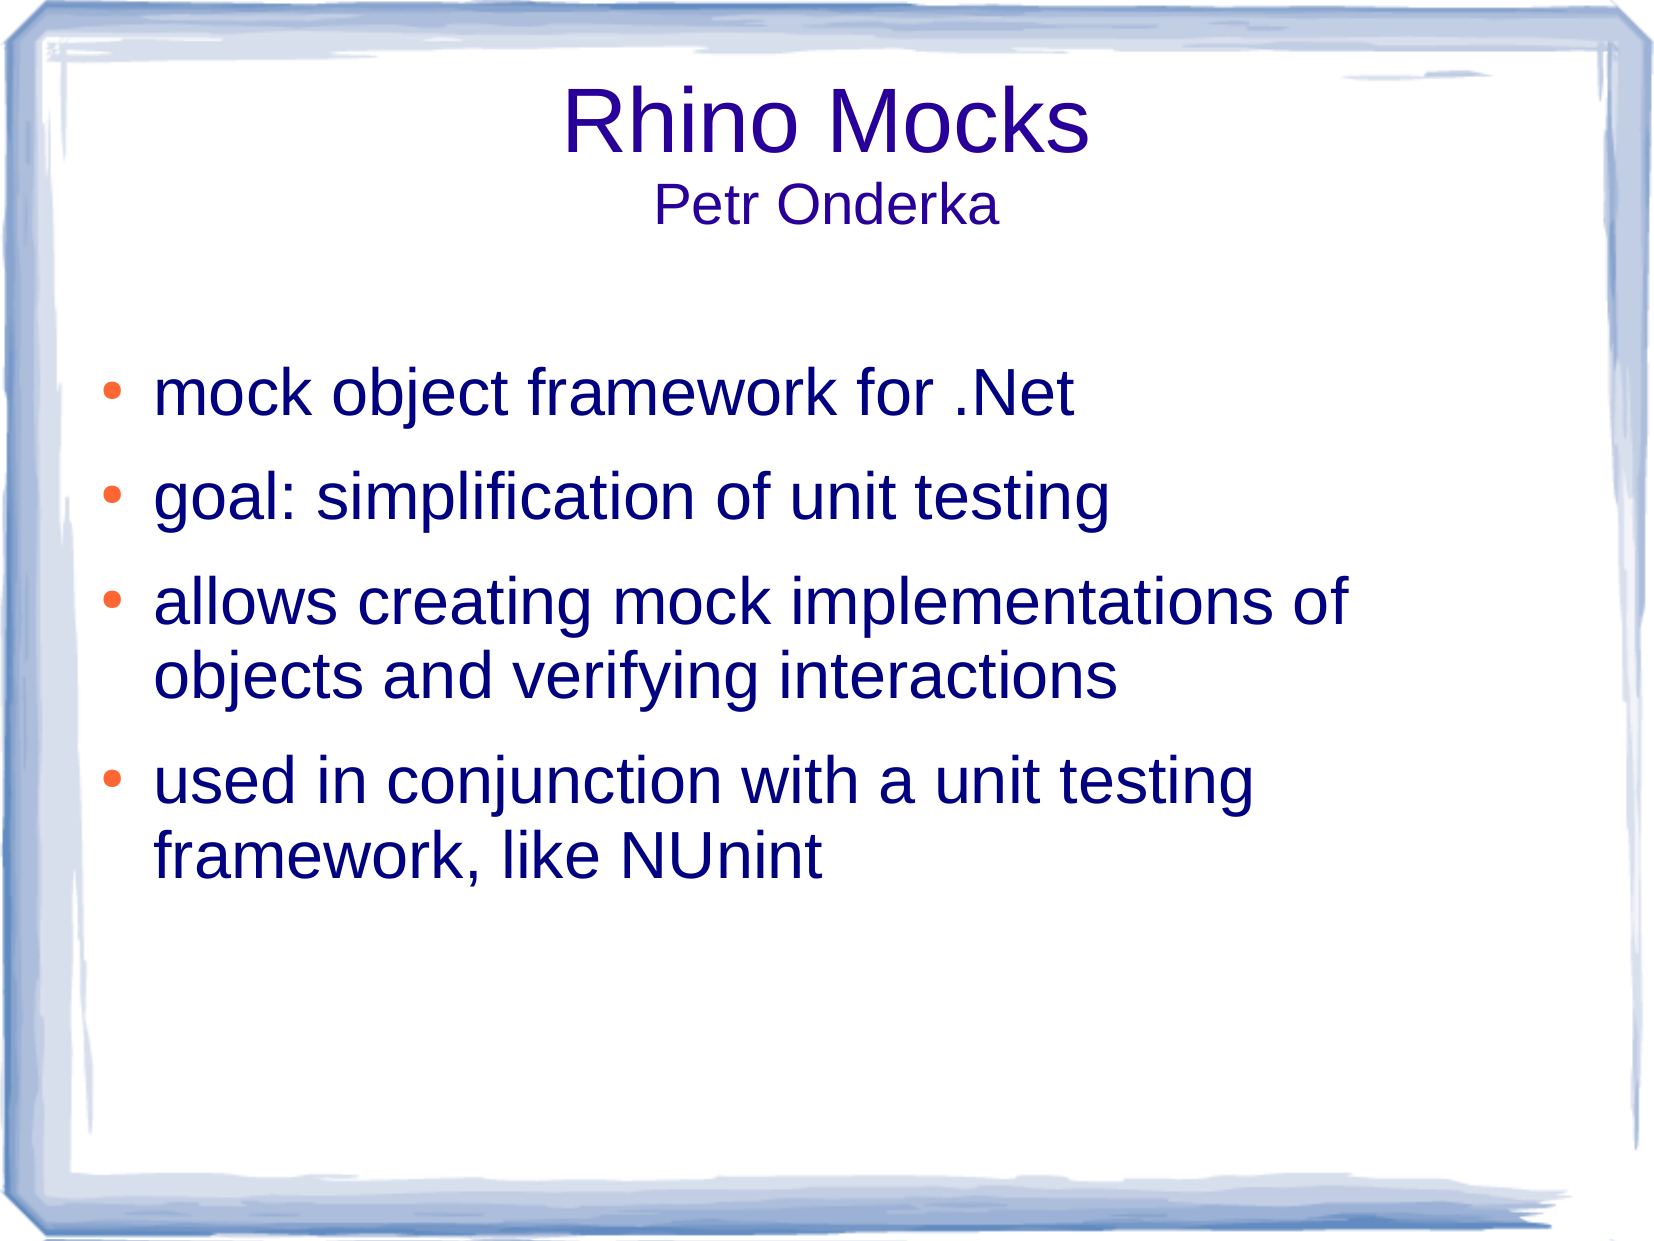

# Rhino Mocks Petr Onderka
mock object framework for .Net
goal: simplification of unit testing
allows creating mock implementations of objects and verifying interactions
used in conjunction with a unit testing framework, like NUnint